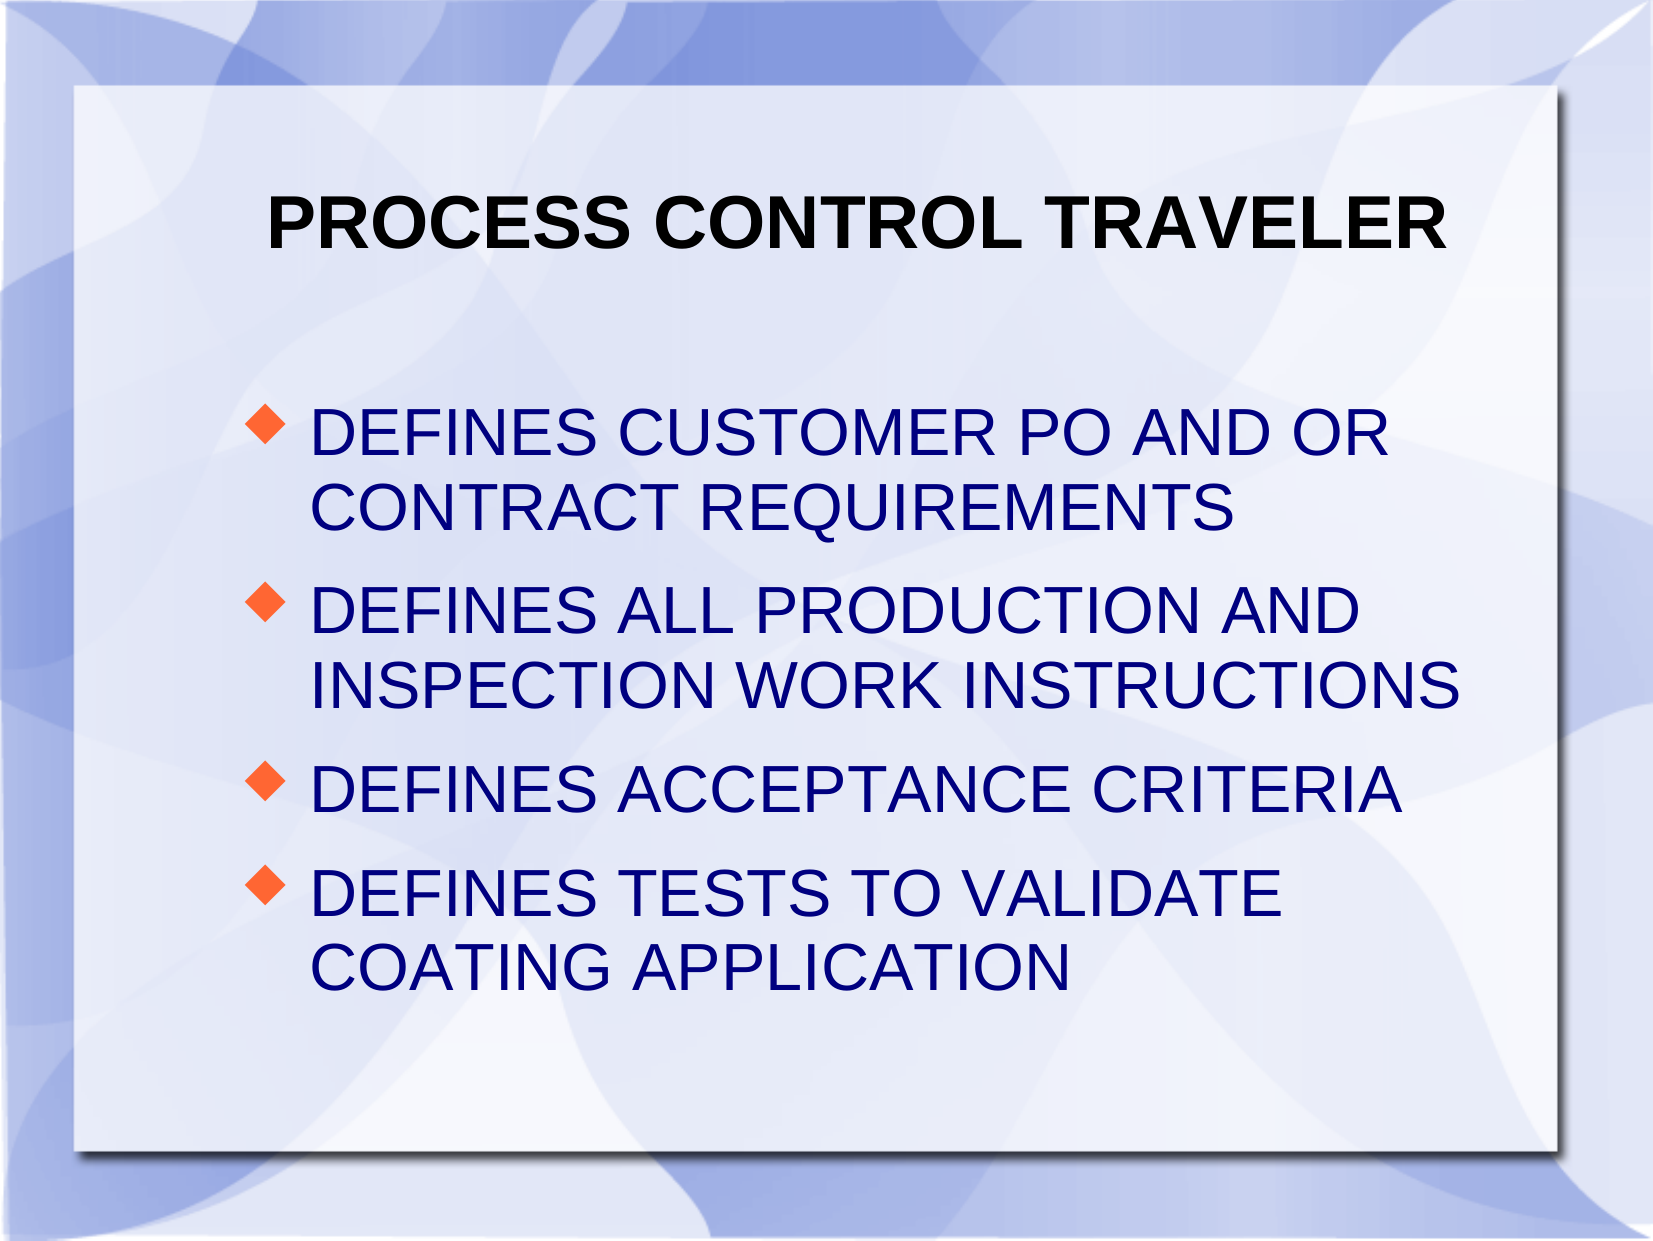

# PROCESS CONTROL TRAVELER
DEFINES CUSTOMER PO AND OR CONTRACT REQUIREMENTS
DEFINES ALL PRODUCTION AND INSPECTION WORK INSTRUCTIONS
DEFINES ACCEPTANCE CRITERIA
DEFINES TESTS TO VALIDATE COATING APPLICATION